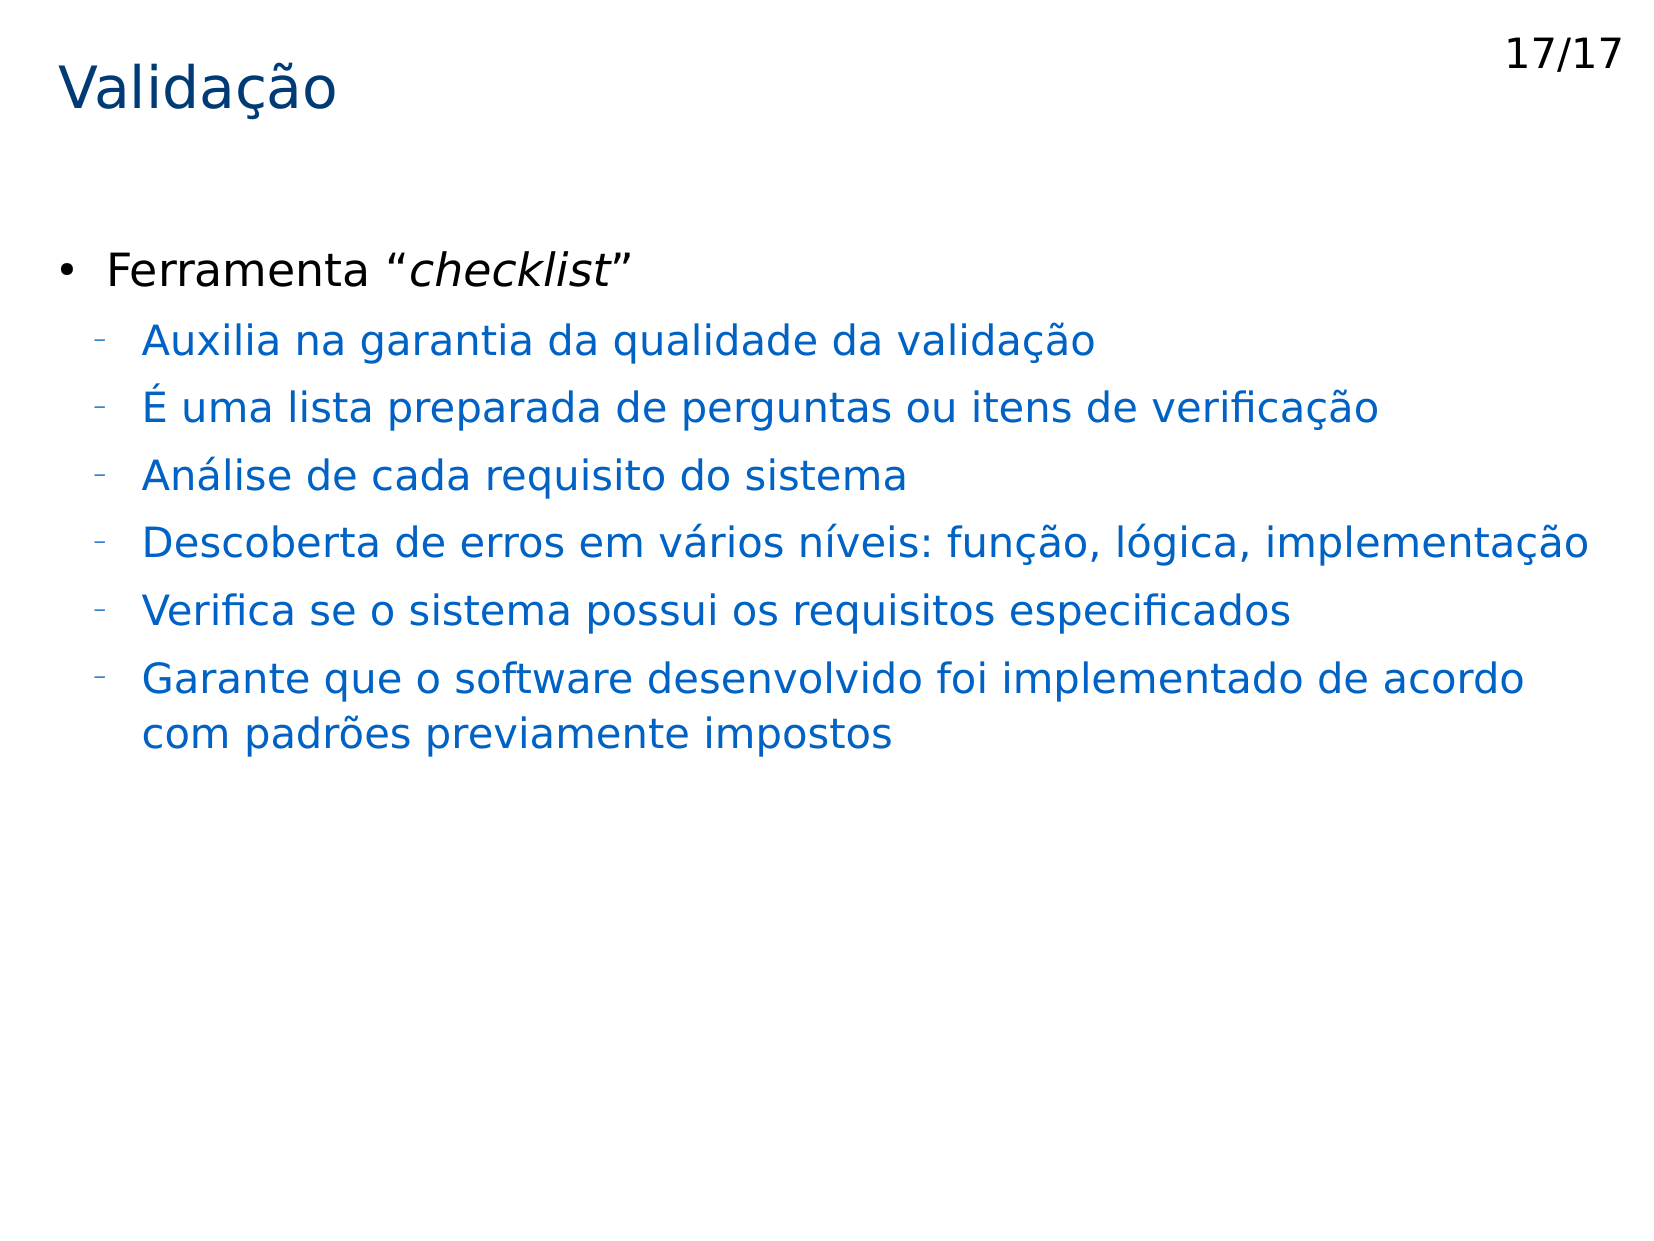

# Validação
17
Ferramenta “checklist”
Auxilia na garantia da qualidade da validação
É uma lista preparada de perguntas ou itens de verificação
Análise de cada requisito do sistema
Descoberta de erros em vários níveis: função, lógica, implementação
Verifica se o sistema possui os requisitos especificados
Garante que o software desenvolvido foi implementado de acordo com padrões previamente impostos